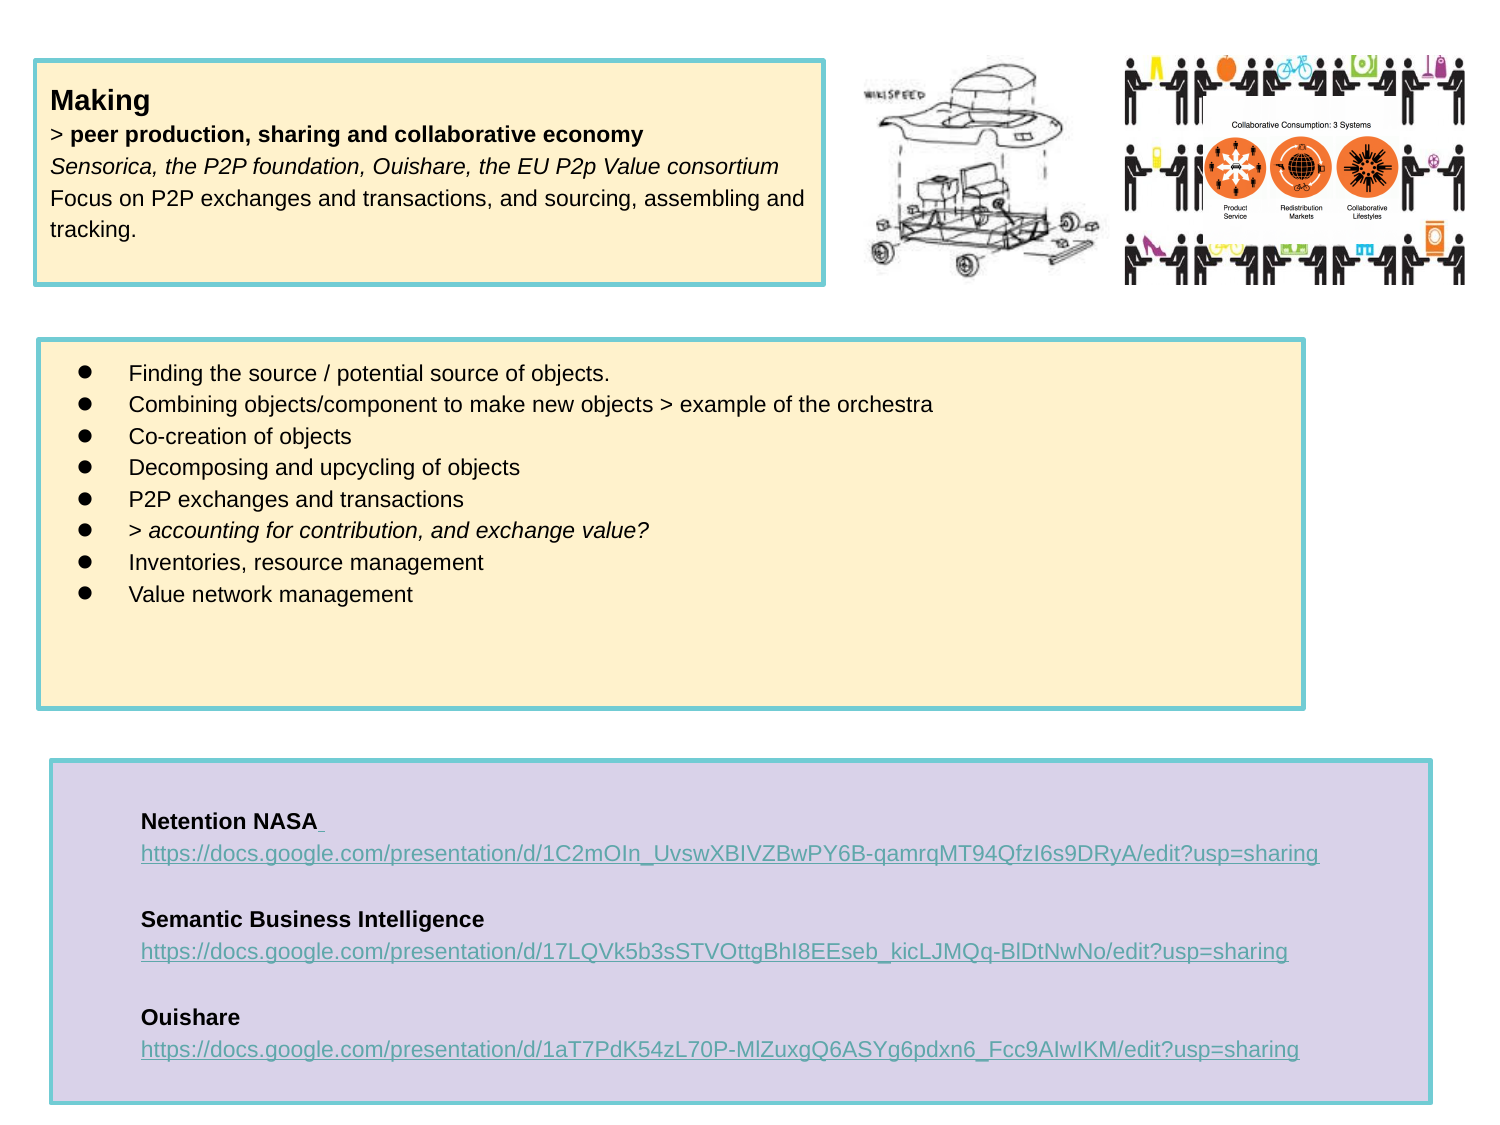

Making
> peer production, sharing and collaborative economy
Sensorica, the P2P foundation, Ouishare, the EU P2p Value consortium
Focus on P2P exchanges and transactions, and sourcing, assembling and tracking.
Finding the source / potential source of objects.
Combining objects/component to make new objects > example of the orchestra
Co-creation of objects
Decomposing and upcycling of objects
P2P exchanges and transactions
> accounting for contribution, and exchange value?
Inventories, resource management
Value network management
Netention NASA https://docs.google.com/presentation/d/1C2mOIn_UvswXBIVZBwPY6B-qamrqMT94QfzI6s9DRyA/edit?usp=sharing
Semantic Business Intelligence
https://docs.google.com/presentation/d/17LQVk5b3sSTVOttgBhI8EEseb_kicLJMQq-BlDtNwNo/edit?usp=sharing
Ouishare
https://docs.google.com/presentation/d/1aT7PdK54zL70P-MlZuxgQ6ASYg6pdxn6_Fcc9AIwIKM/edit?usp=sharing